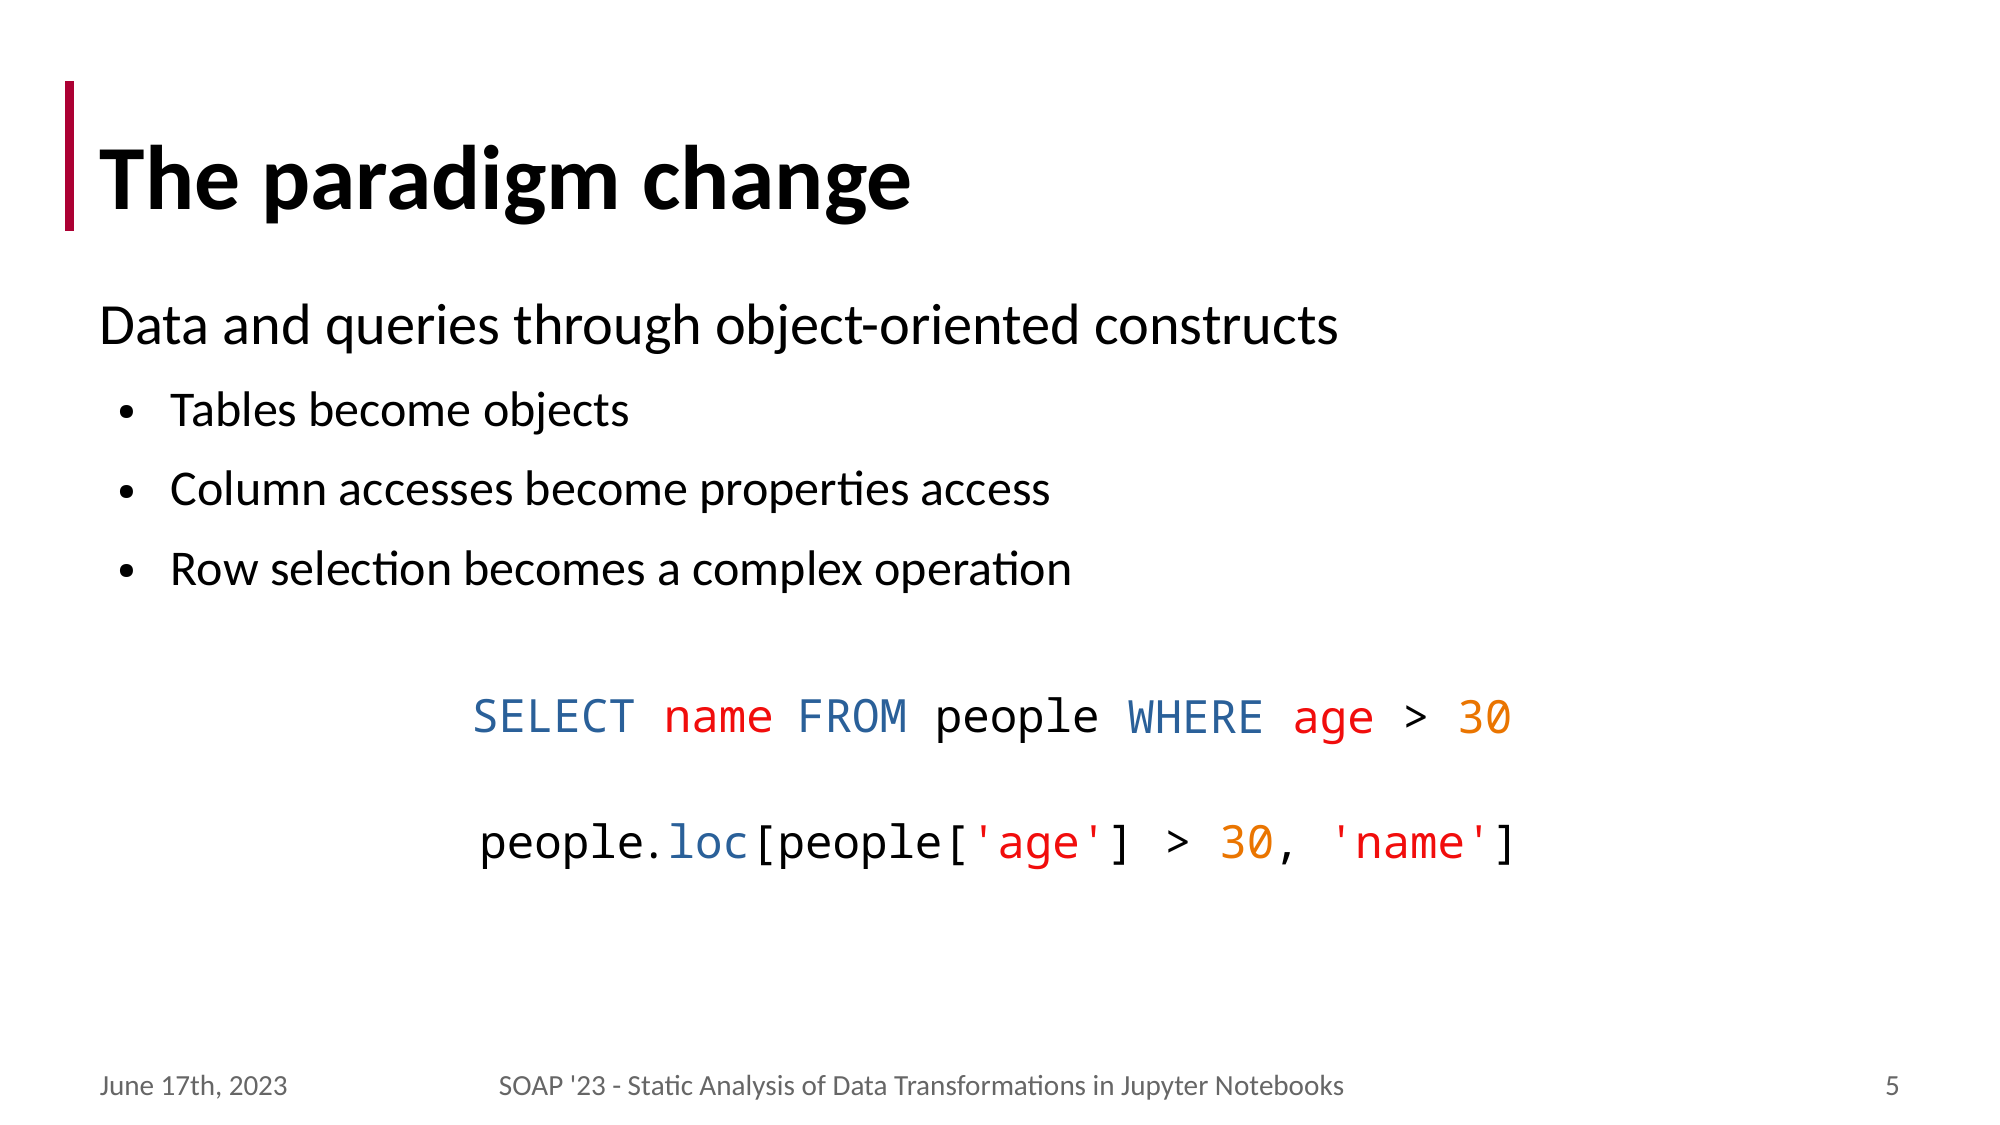

The paradigm change
# Data and queries through object-oriented constructs
Tables become objects
Column accesses become properties access
Row selection becomes a complex operation
SELECT name
FROM people
WHERE age > 30
people
.loc[ , 'name']
people['age']
 > 30
June 17th, 2023
SOAP '23 - Static Analysis of Data Transformations in Jupyter Notebooks
5